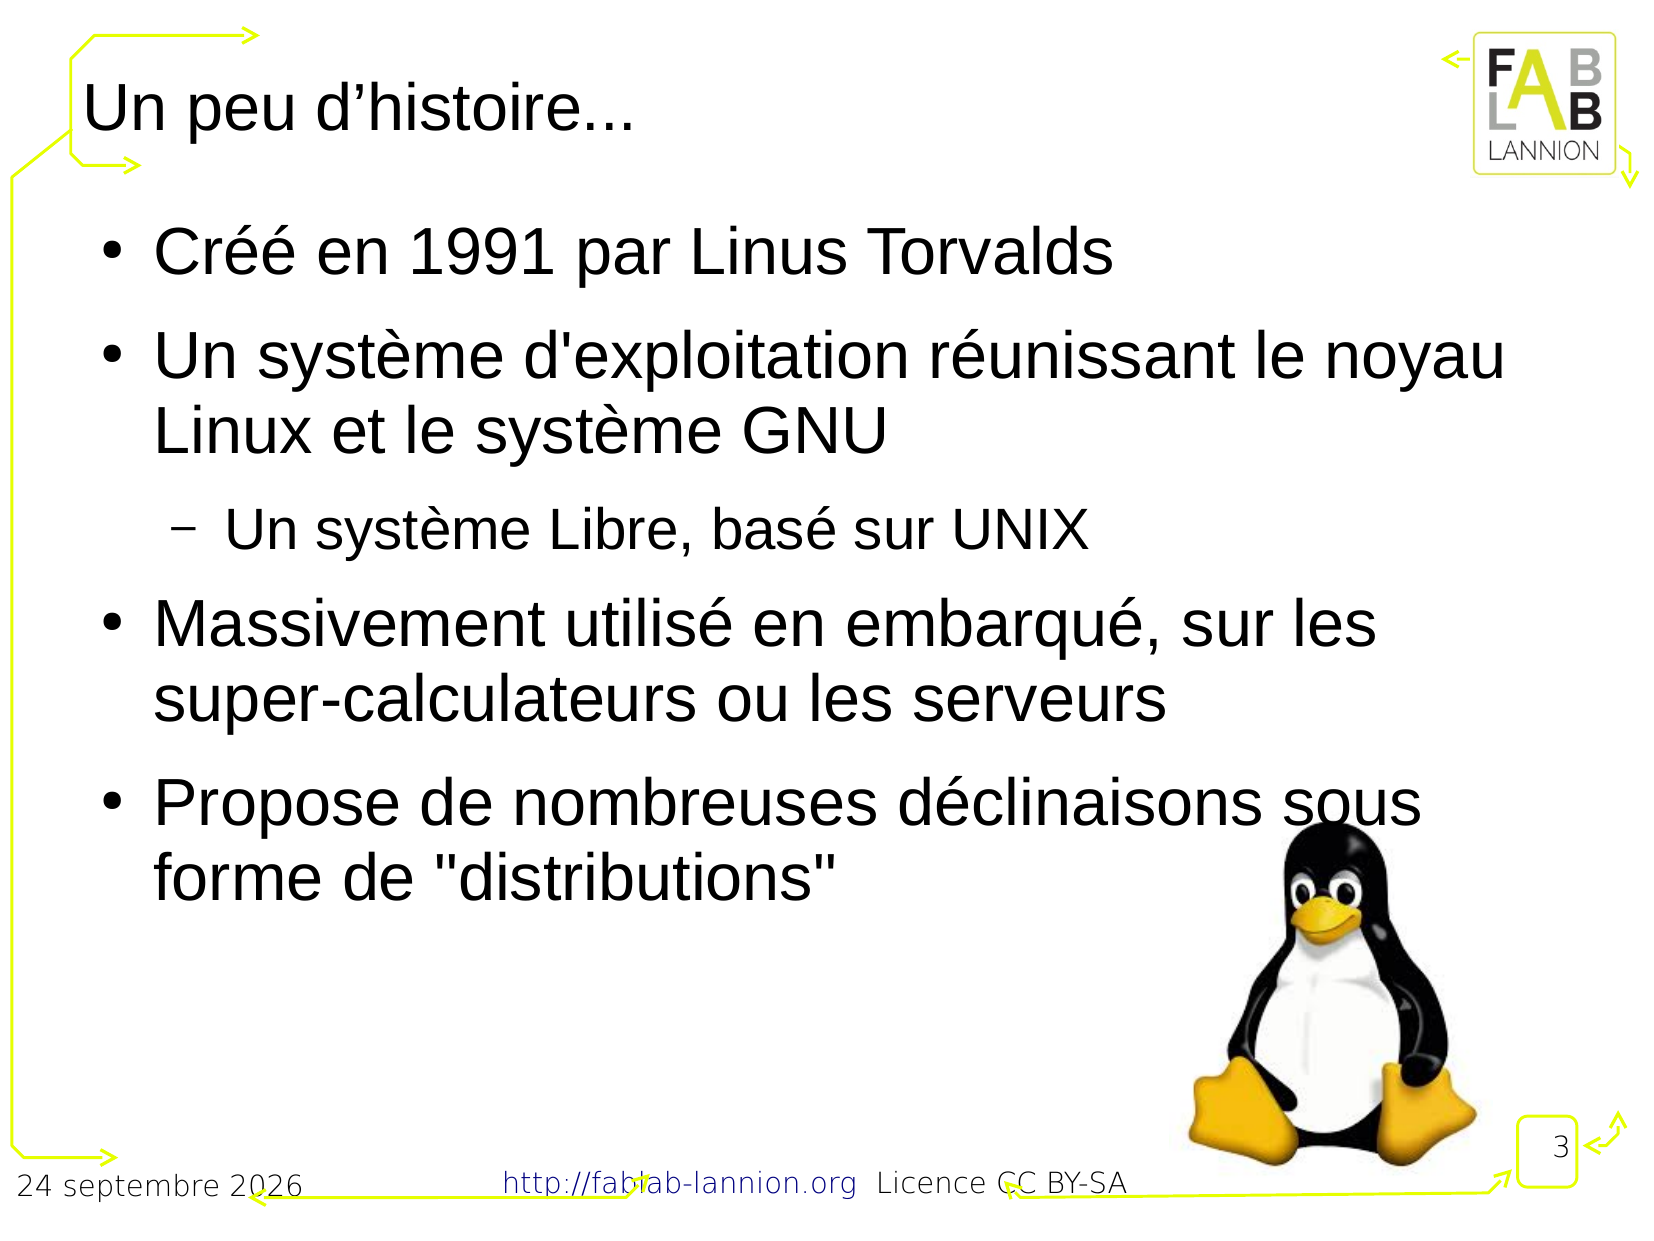

# Un peu d’histoire...
Créé en 1991 par Linus Torvalds
Un système d'exploitation réunissant le noyau Linux et le système GNU
Un système Libre, basé sur UNIX
Massivement utilisé en embarqué, sur les super-calculateurs ou les serveurs
Propose de nombreuses déclinaisons sous forme de "distributions"
3